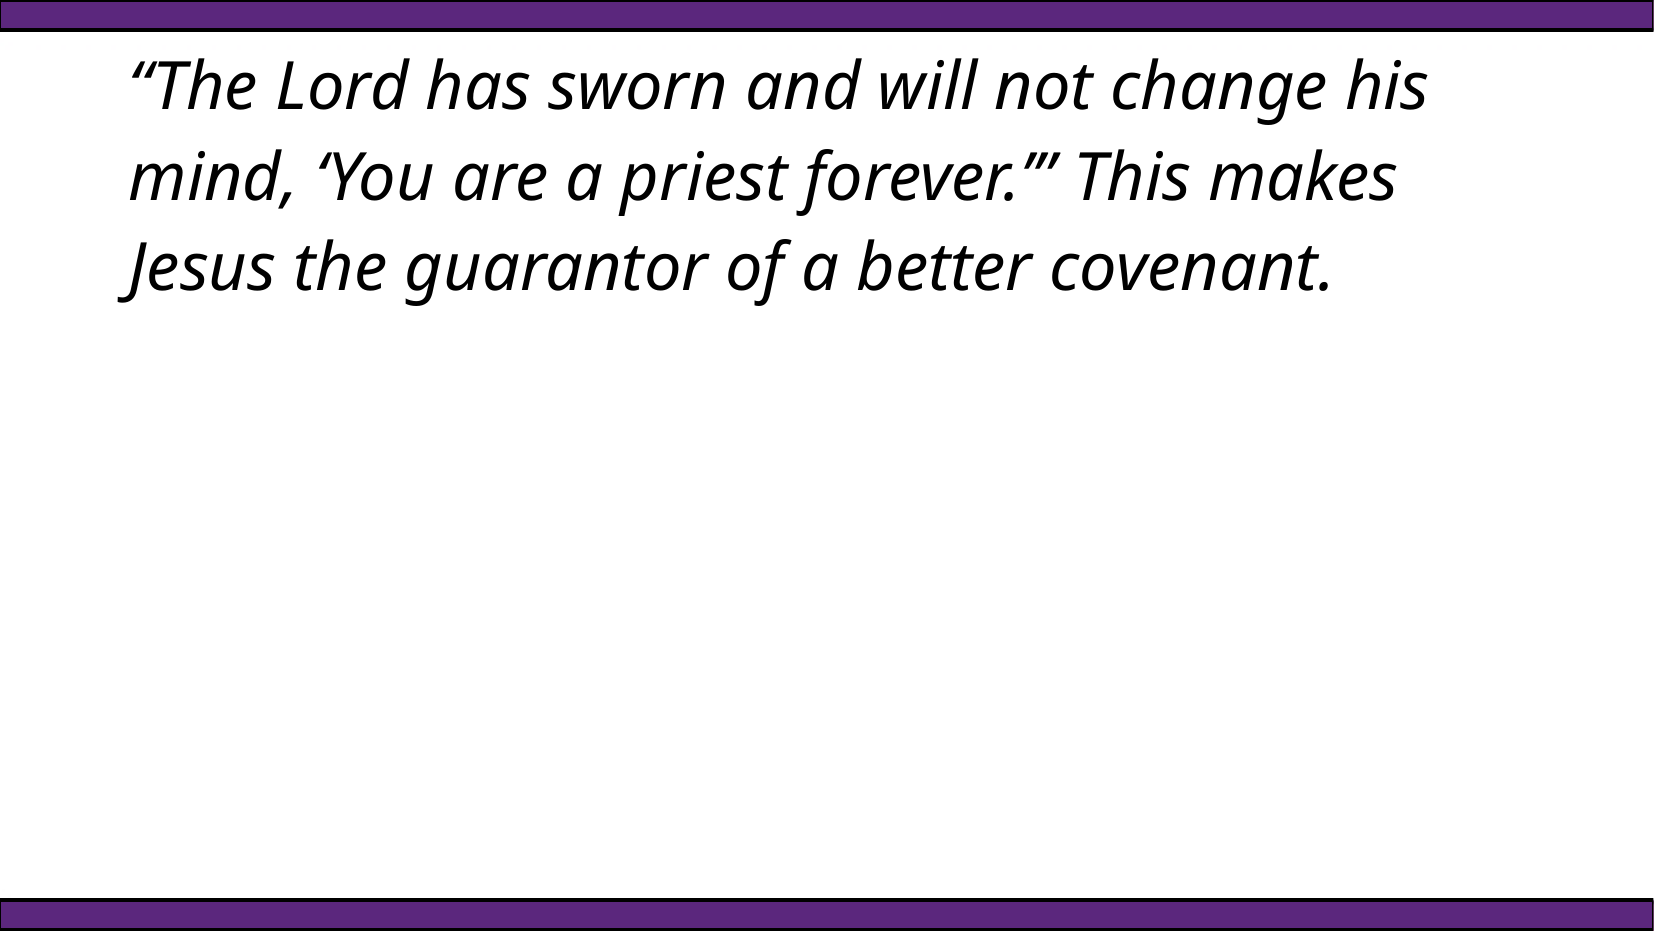

“The Lord has sworn and will not change his
 mind, ‘You are a priest forever.’” This makes
 Jesus the guarantor of a better covenant.